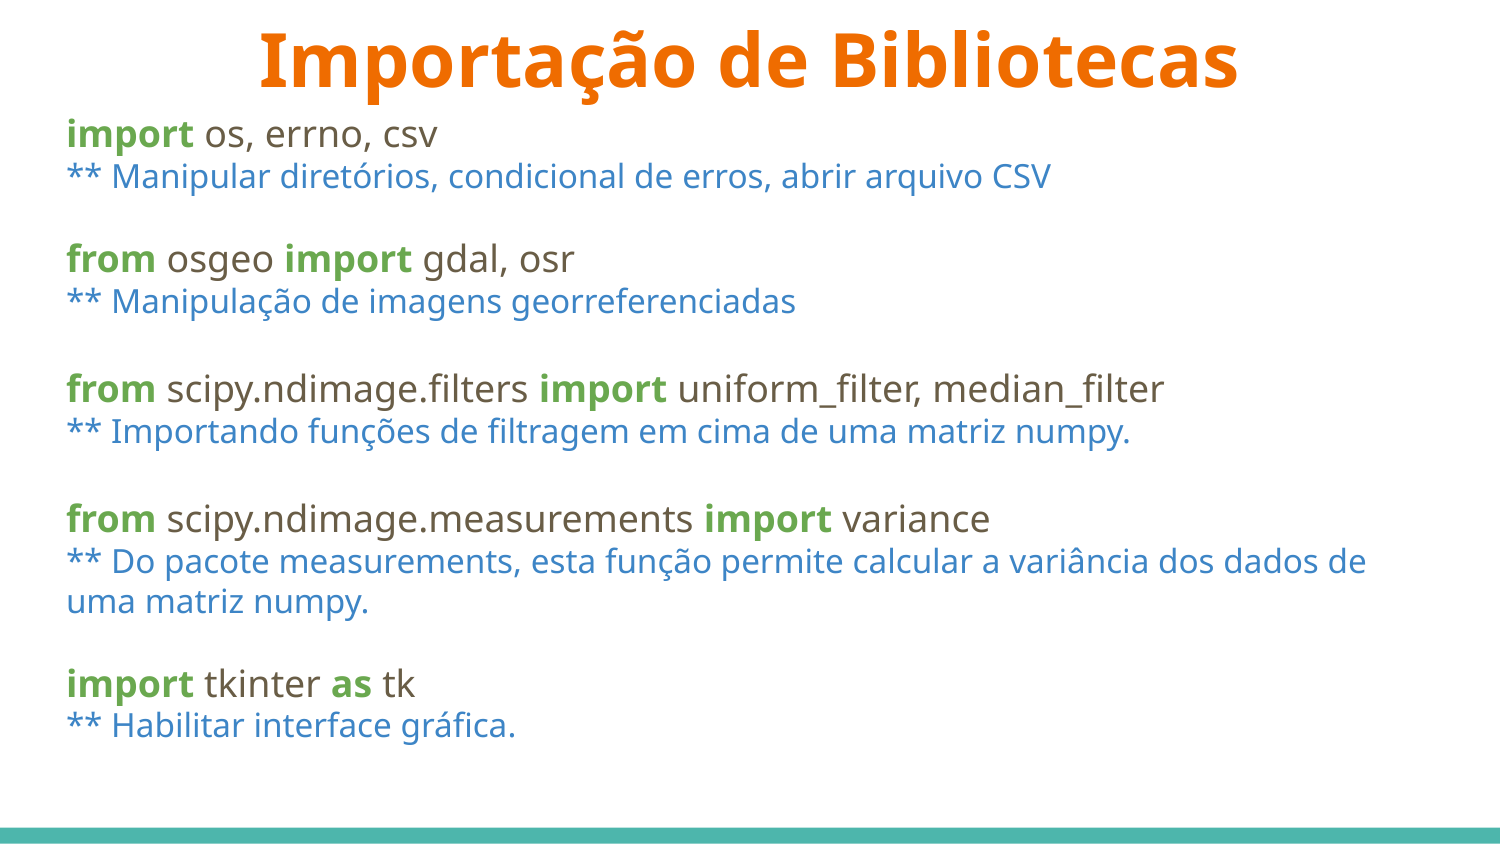

# Importação de Bibliotecas
import os, errno, csv
** Manipular diretórios, condicional de erros, abrir arquivo CSV
from osgeo import gdal, osr
** Manipulação de imagens georreferenciadas
from scipy.ndimage.filters import uniform_filter, median_filter
** Importando funções de filtragem em cima de uma matriz numpy.
from scipy.ndimage.measurements import variance
** Do pacote measurements, esta função permite calcular a variância dos dados de uma matriz numpy.
import tkinter as tk
** Habilitar interface gráfica.